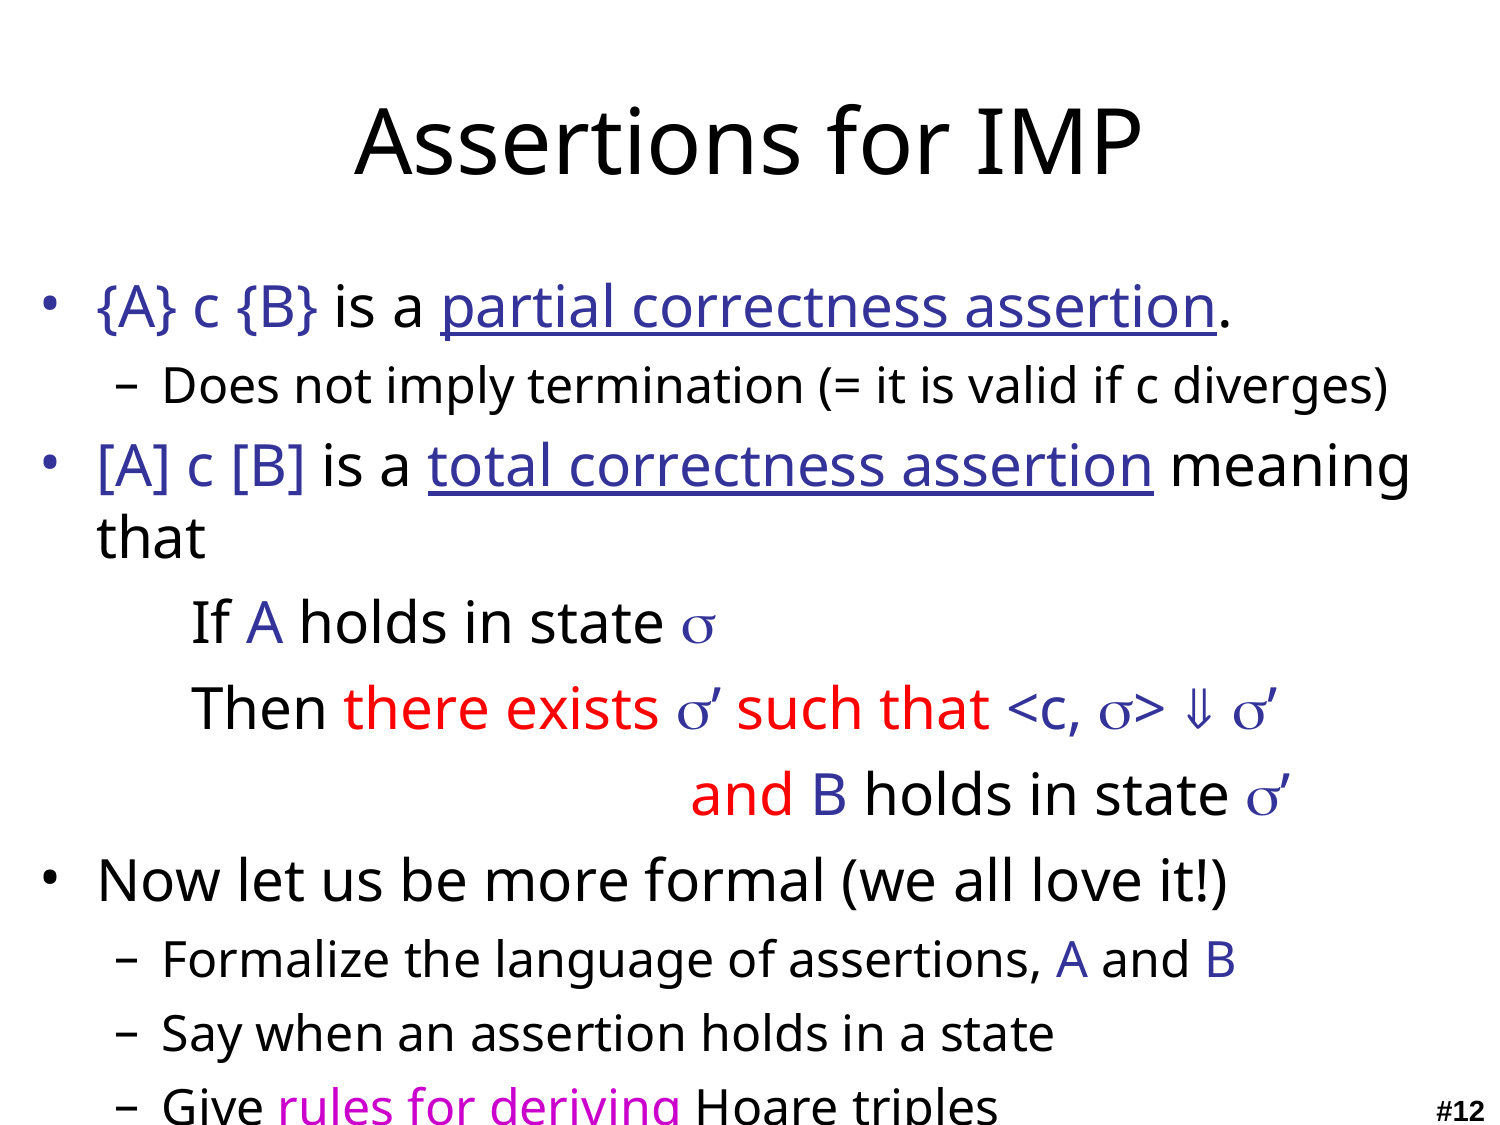

# Assertions for IMP
{A} c {B} is a partial correctness assertion.
Does not imply termination (= it is valid if c diverges)
[A] c [B] is a total correctness assertion meaning that
 If A holds in state 
 Then there exists ’ such that <c, >  ’
 	 and B holds in state ’
Now let us be more formal (we all love it!)
Formalize the language of assertions, A and B
Say when an assertion holds in a state
Give rules for deriving Hoare triples
12